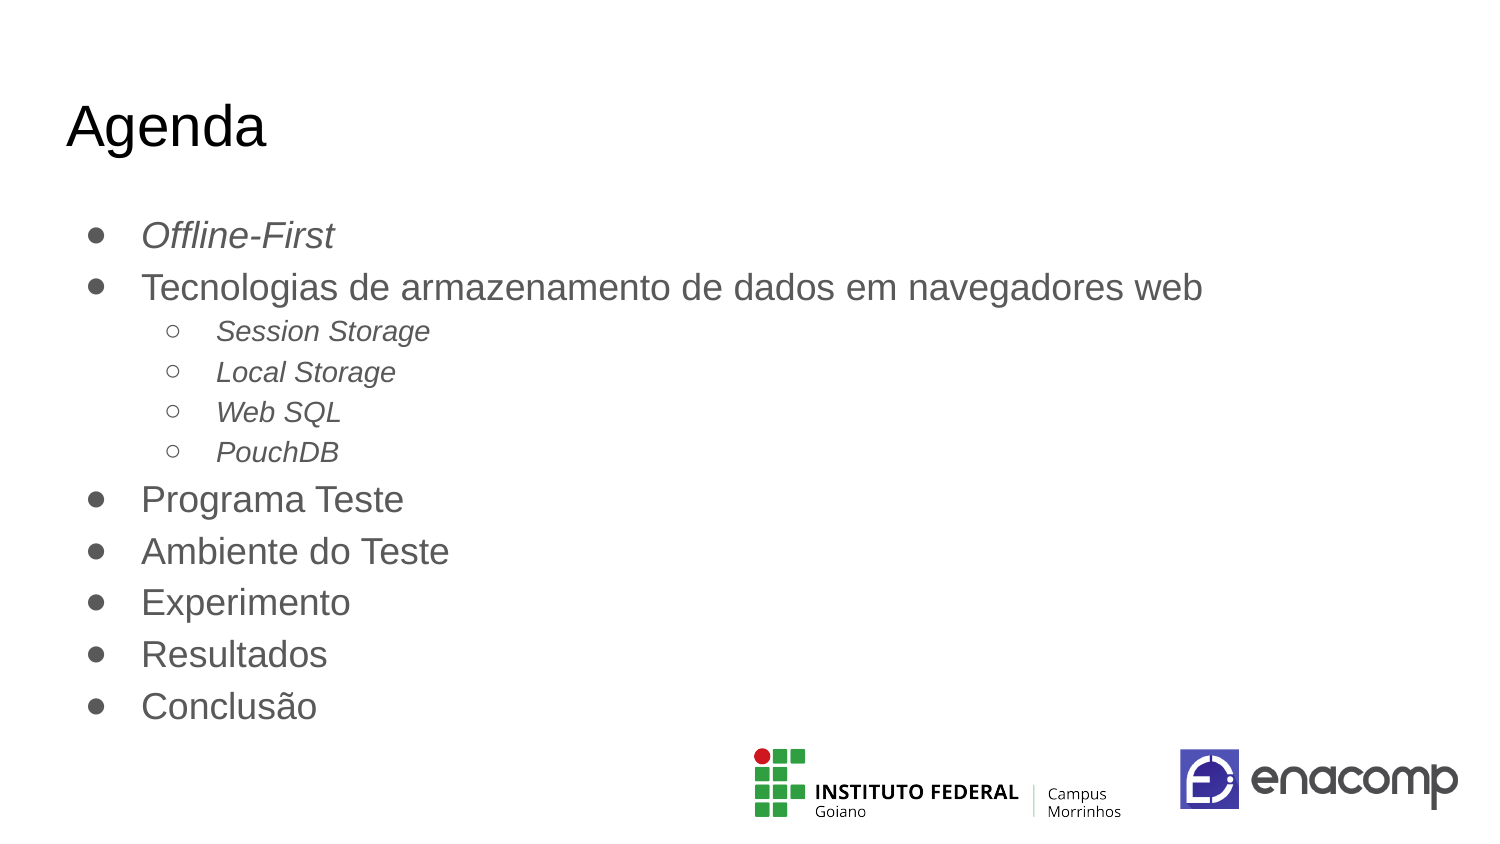

# Agenda
Offline-First
Tecnologias de armazenamento de dados em navegadores web
Session Storage
Local Storage
Web SQL
PouchDB
Programa Teste
Ambiente do Teste
Experimento
Resultados
Conclusão